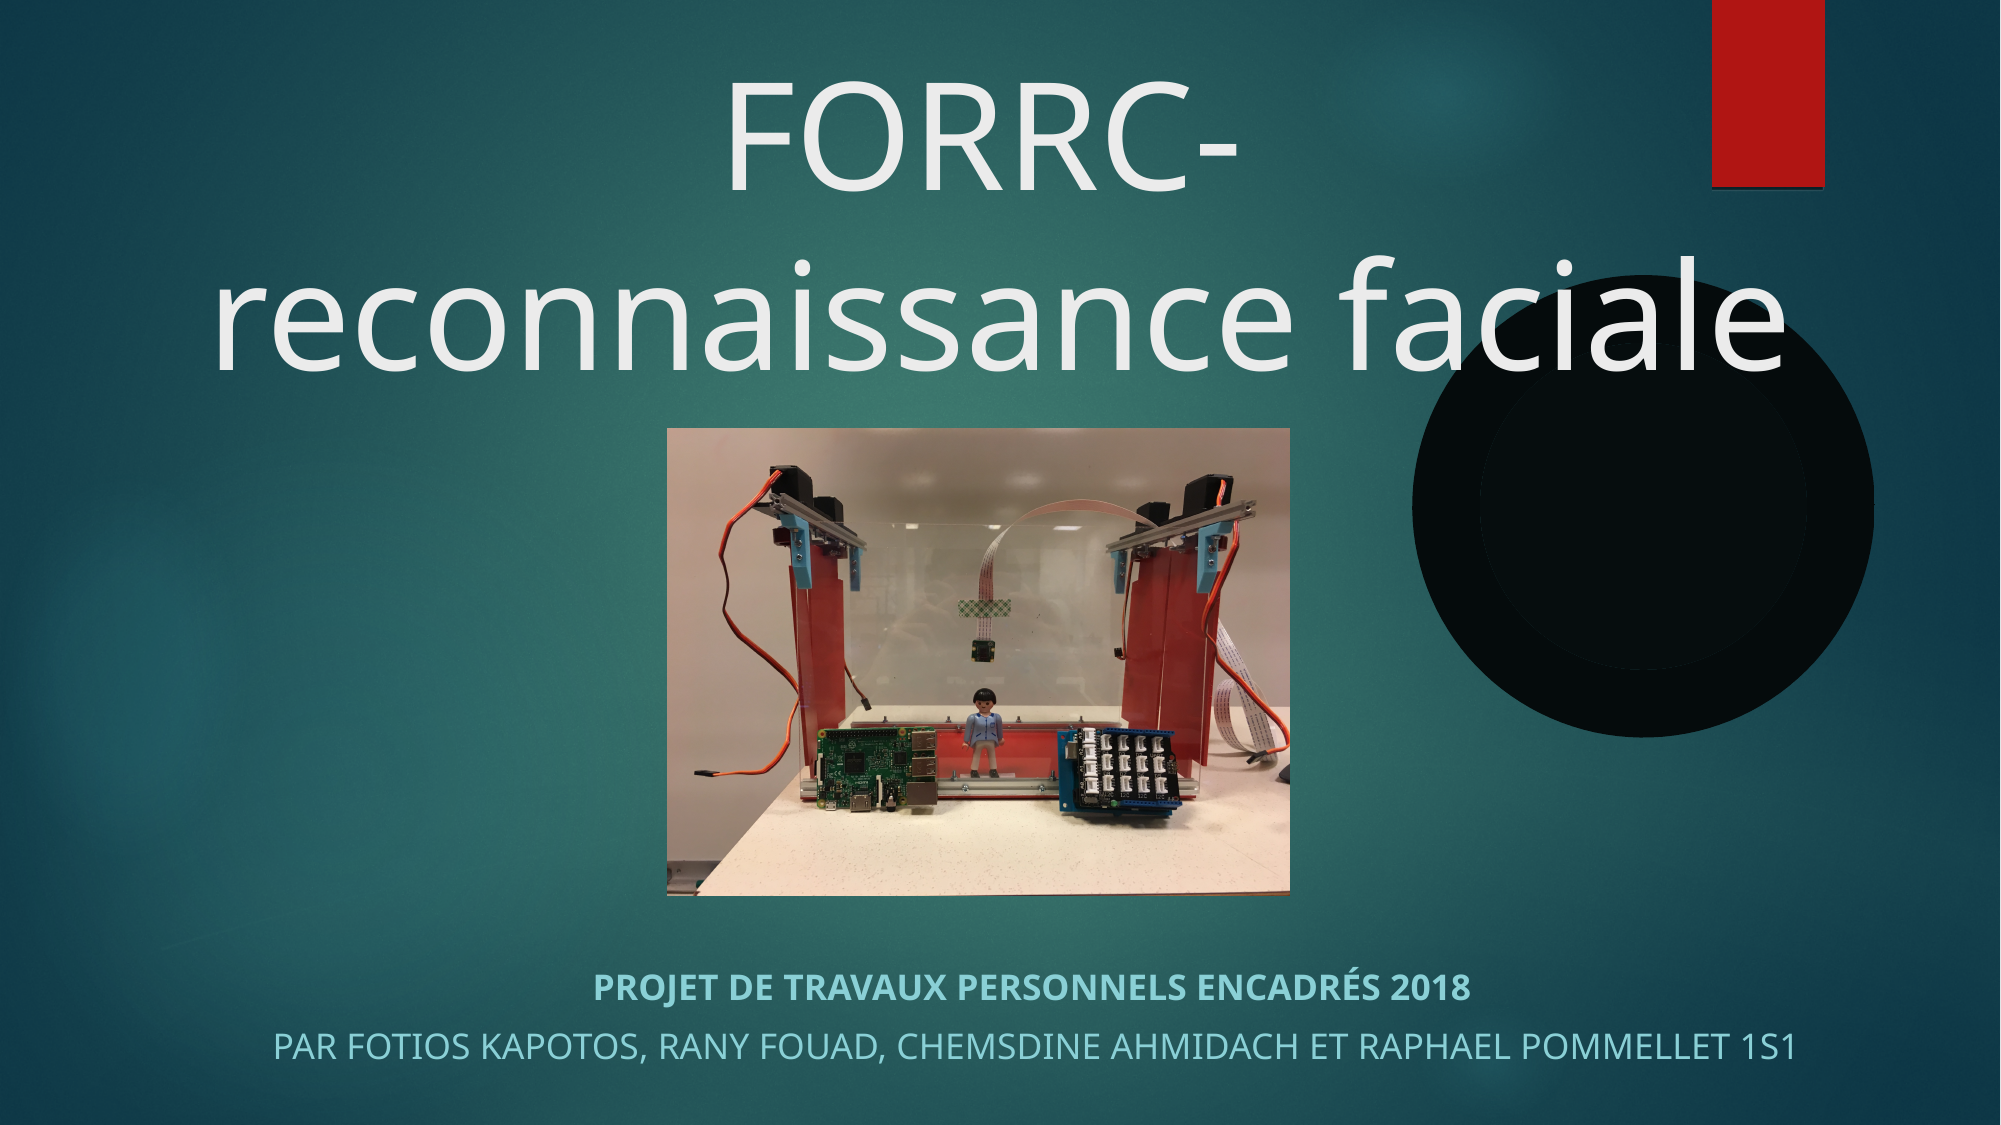

# FORRC- reconnaissance faciale
Projet de travaux personnels encadrés 2018
 par fotios kapotos, rany fouad, chemsdine ahmidach et raphael pommellet 1s1